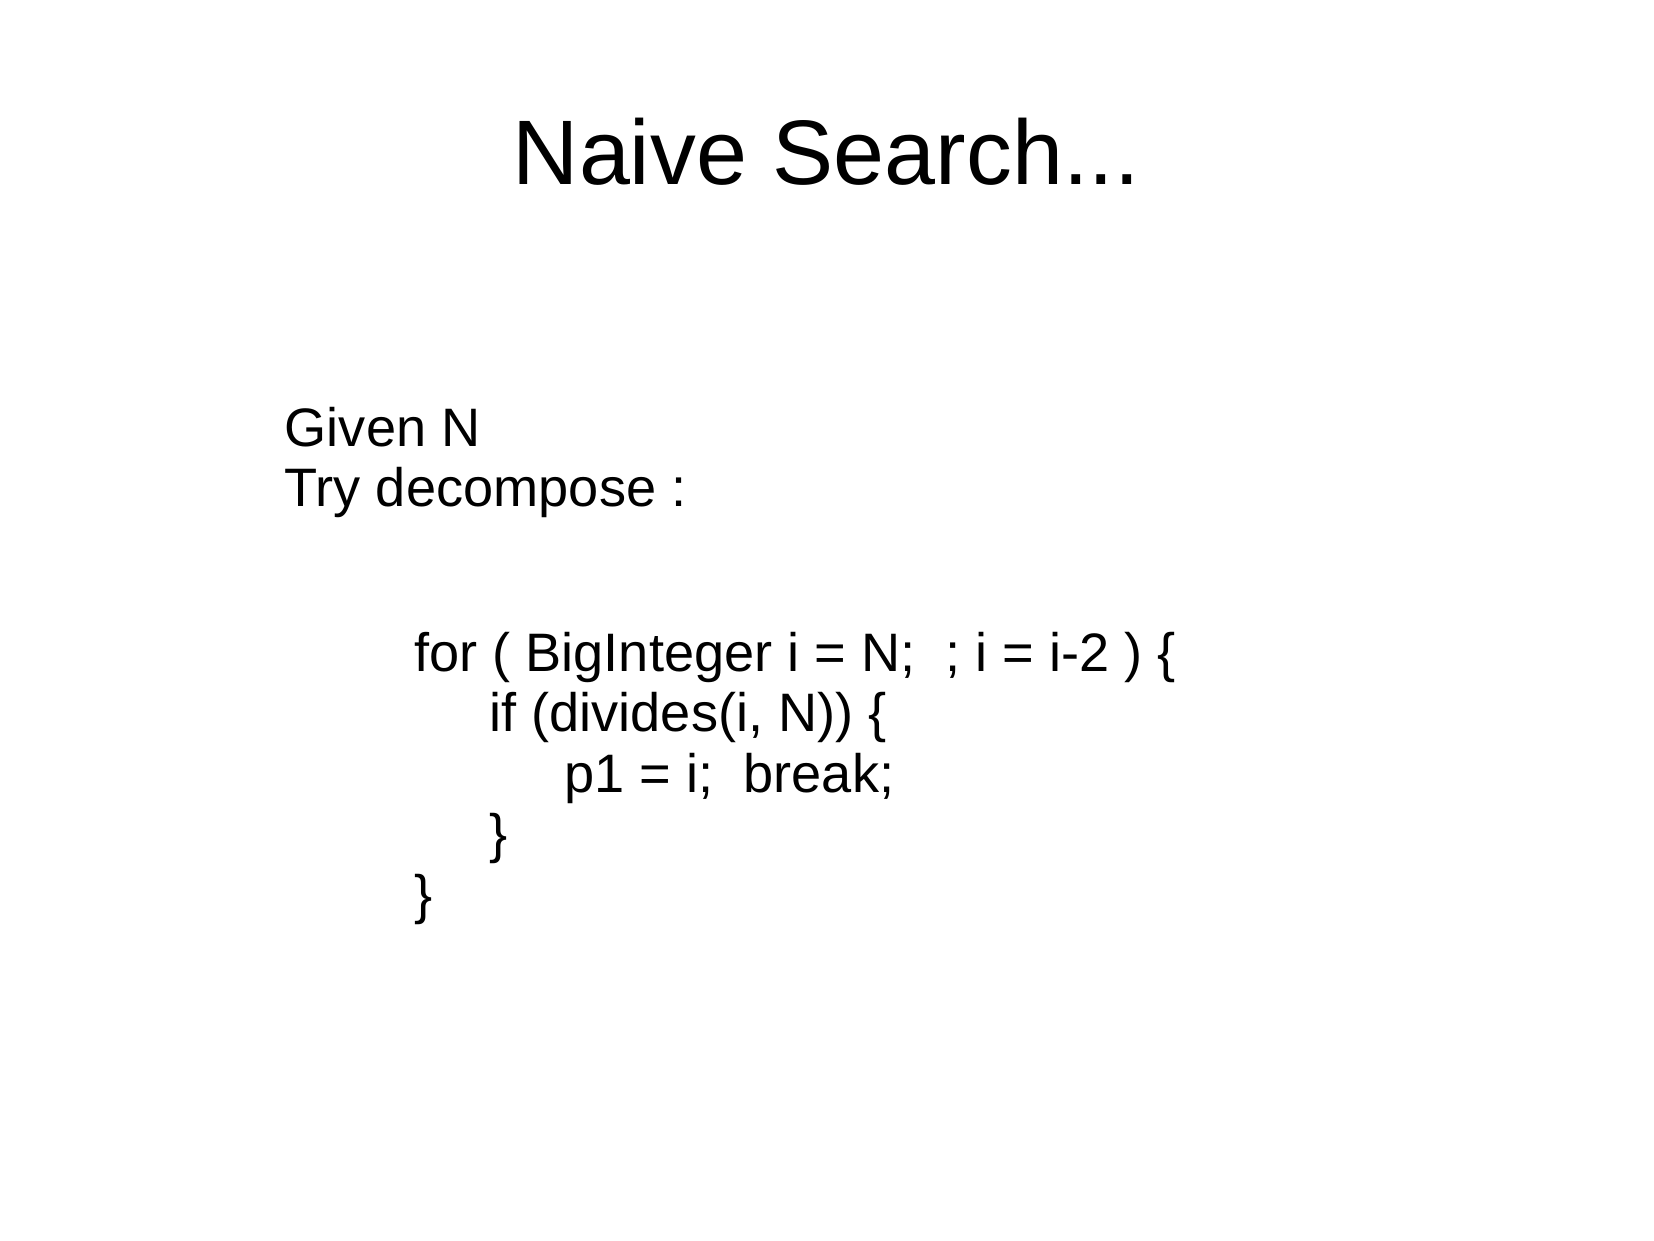

# Naive Search...
Given N
Try decompose :
for ( BigInteger i = N; ; i = i-2 ) {
 if (divides(i, N)) {
 p1 = i; break;
 }
}